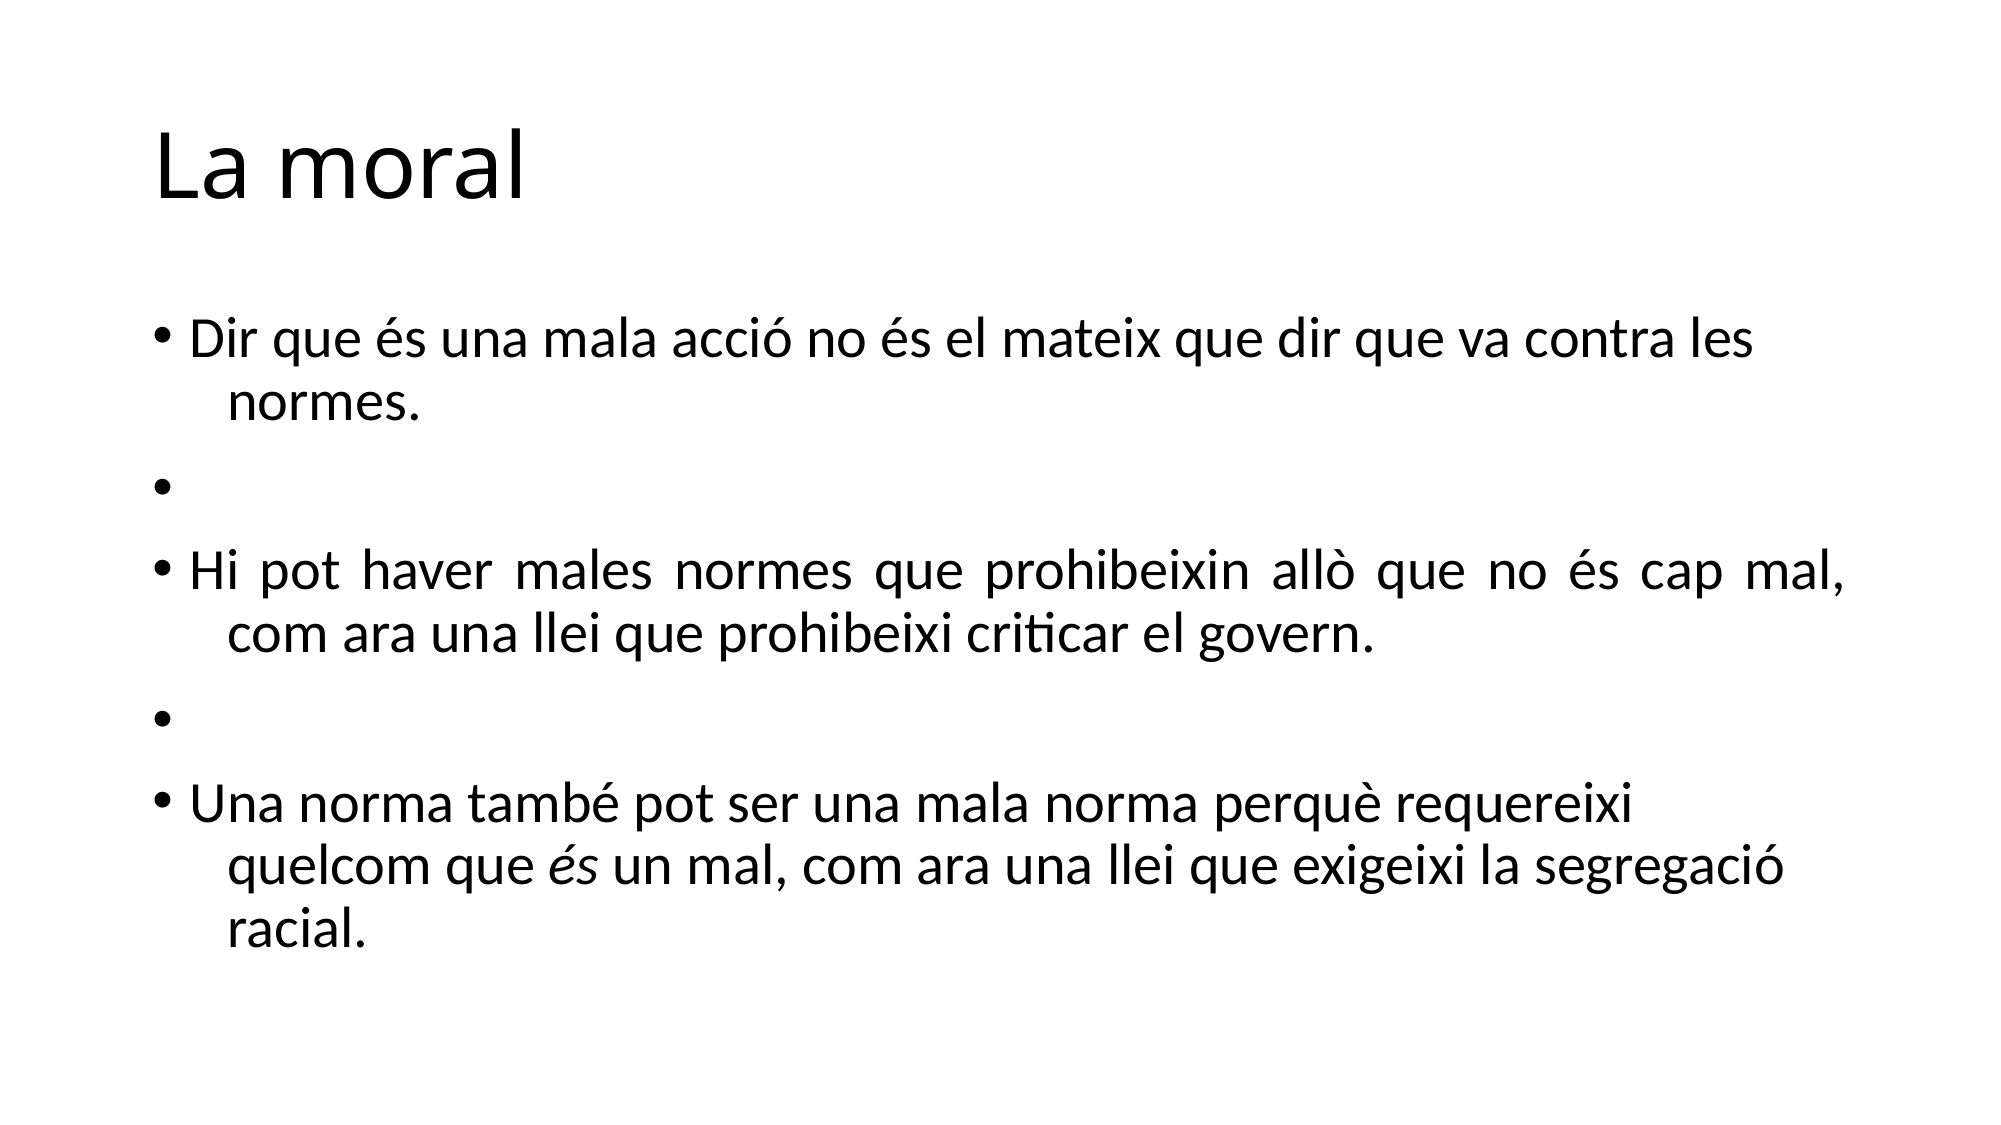

# La moral
Dir que és una mala acció no és el mateix que dir que va contra les normes.
Hi pot haver males normes que prohibeixin allò que no és cap mal, com ara una llei que prohibeixi criticar el govern.
Una norma també pot ser una mala norma perquè requereixi quelcom que és un mal, com ara una llei que exigeixi la segregació racial.